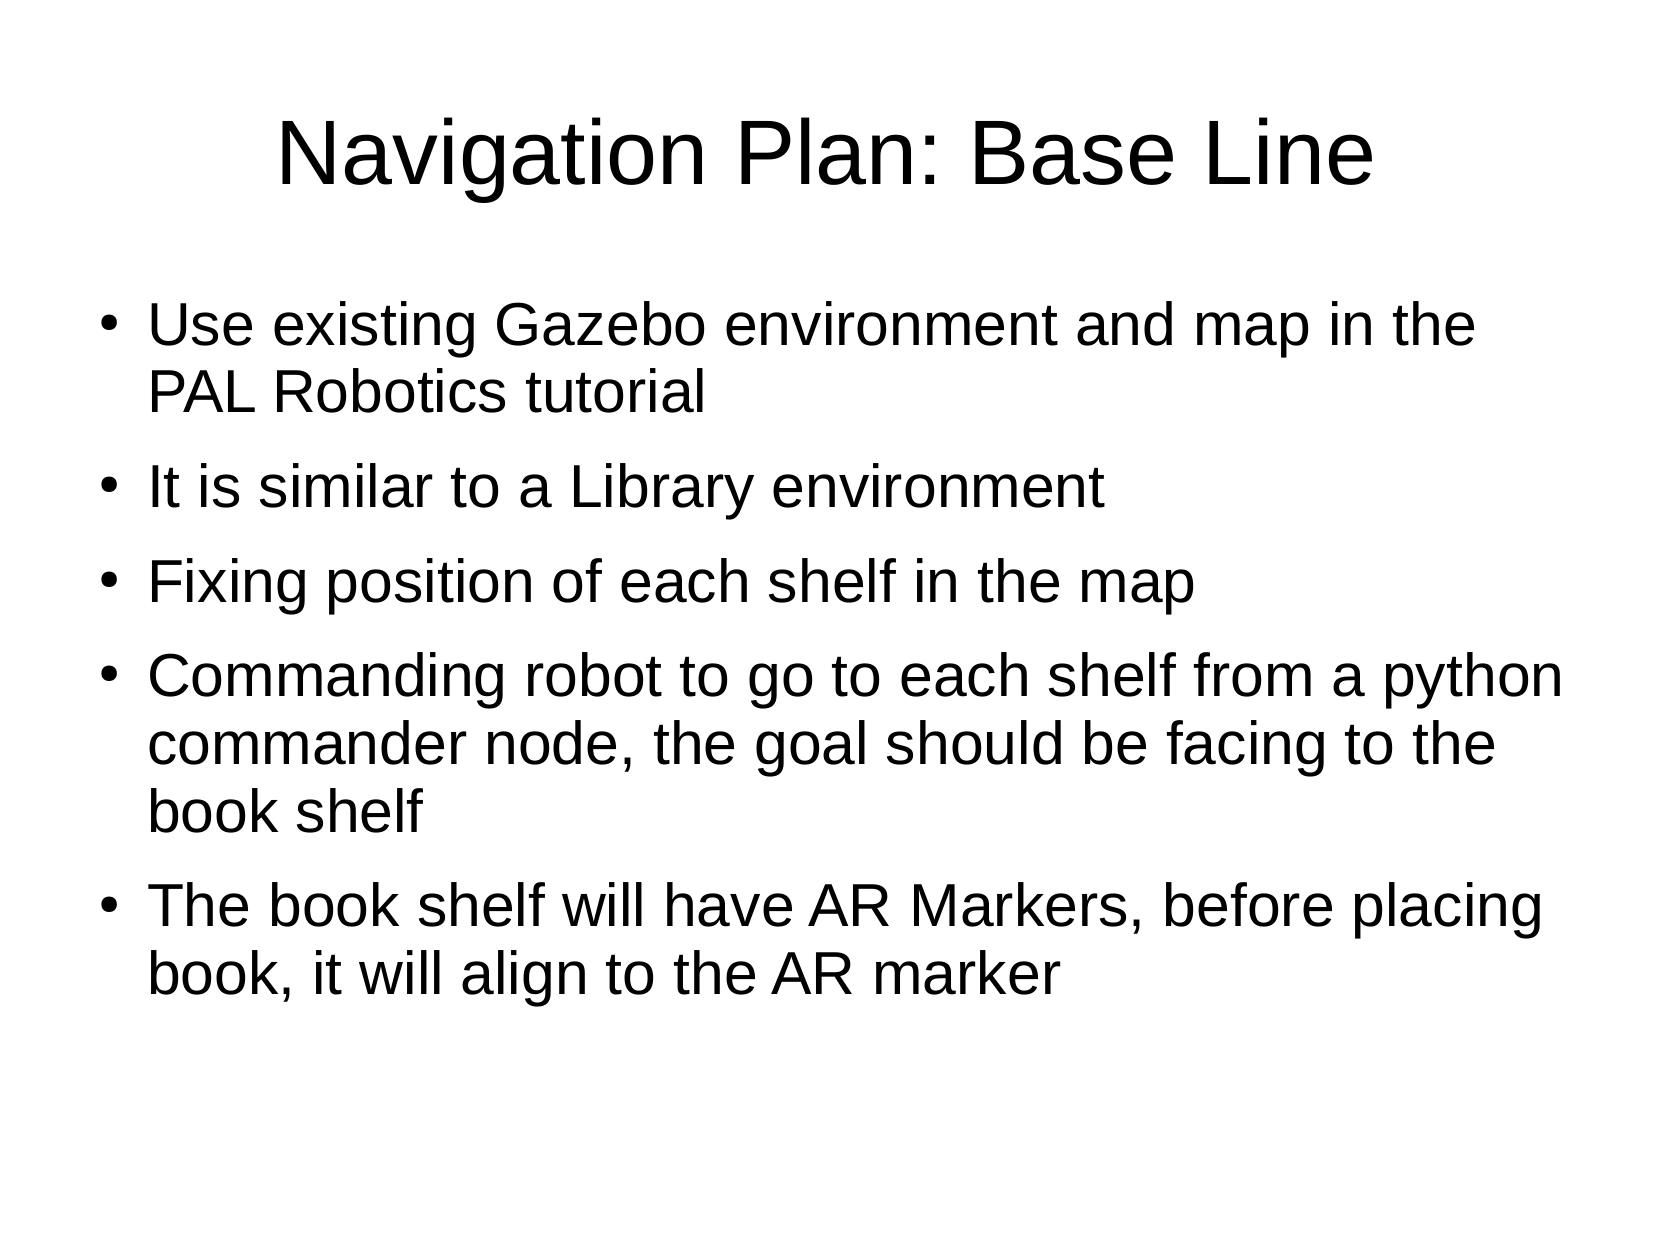

# Navigation Plan: Base Line
Use existing Gazebo environment and map in the PAL Robotics tutorial
It is similar to a Library environment
Fixing position of each shelf in the map
Commanding robot to go to each shelf from a python commander node, the goal should be facing to the book shelf
The book shelf will have AR Markers, before placing book, it will align to the AR marker